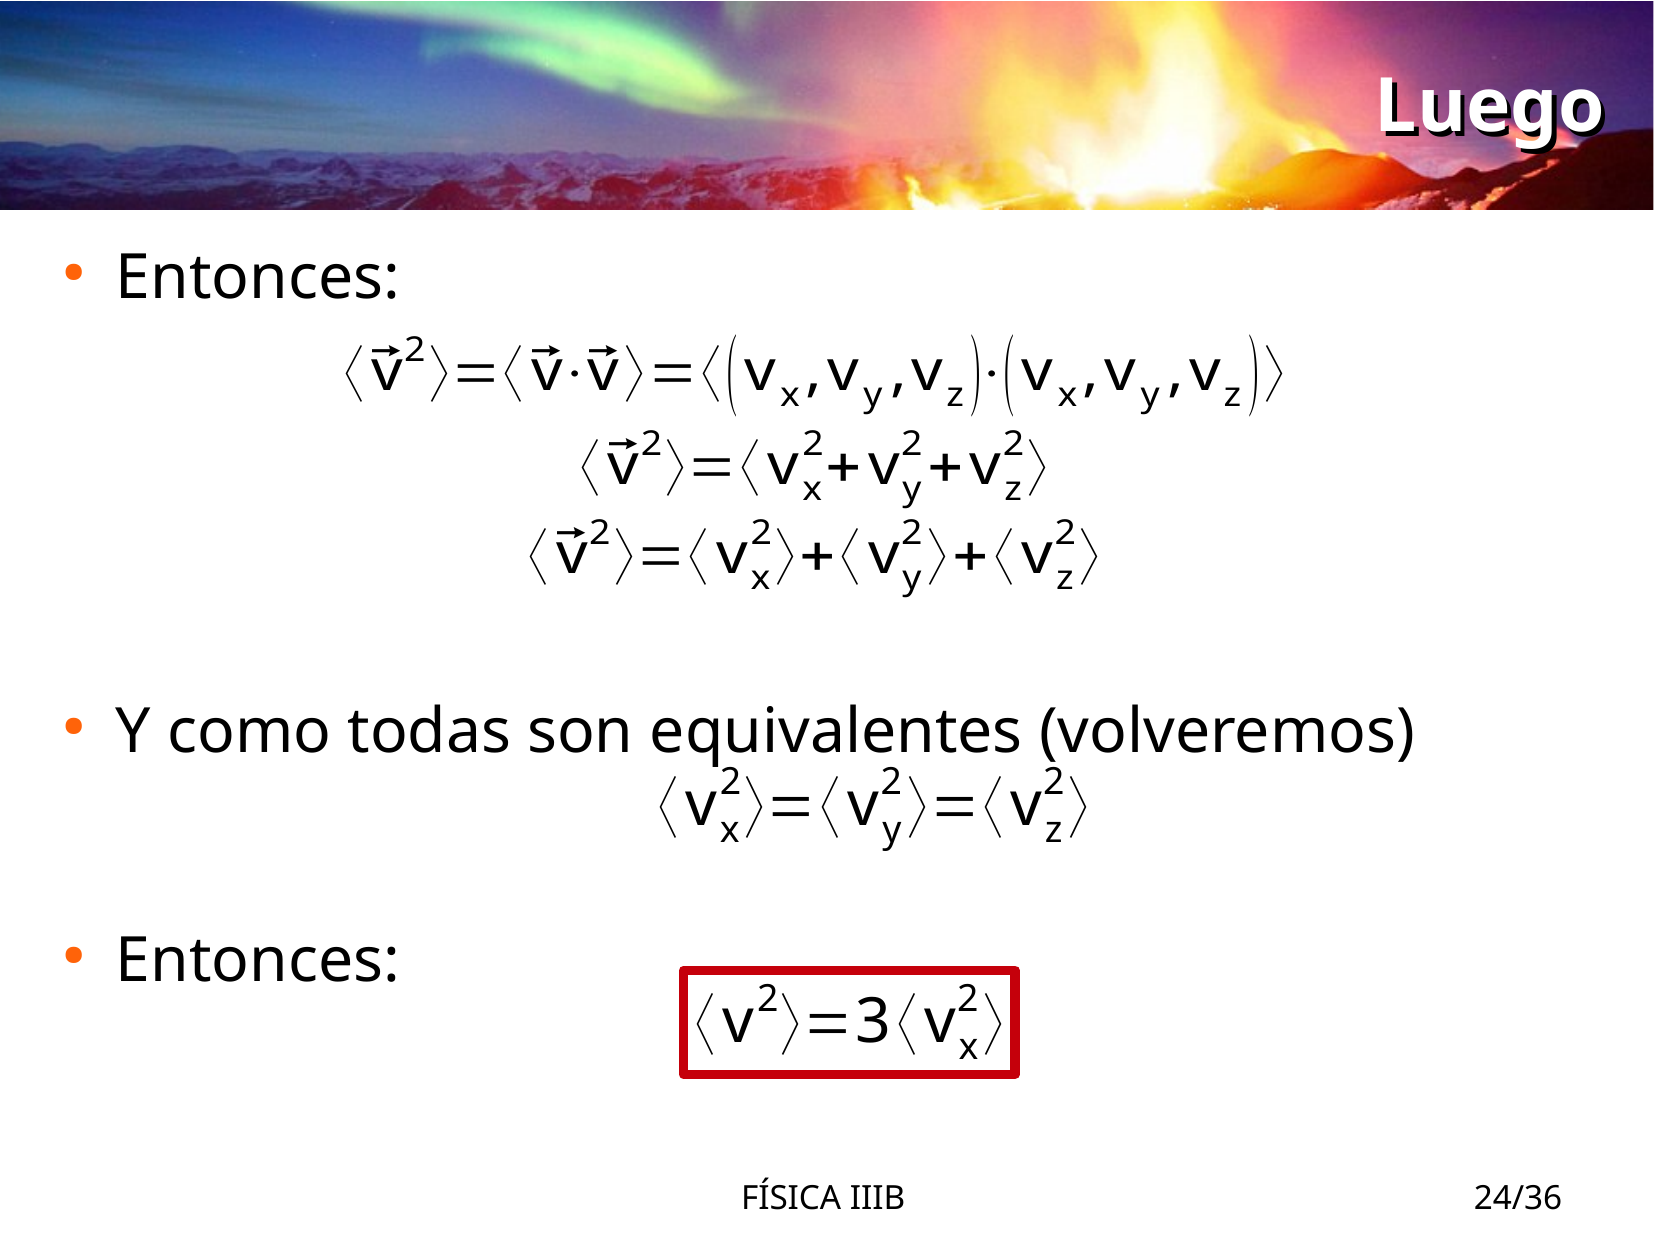

# Luego
Entonces:
Y como todas son equivalentes (volveremos)
Entonces:
FÍSICA IIIB
24